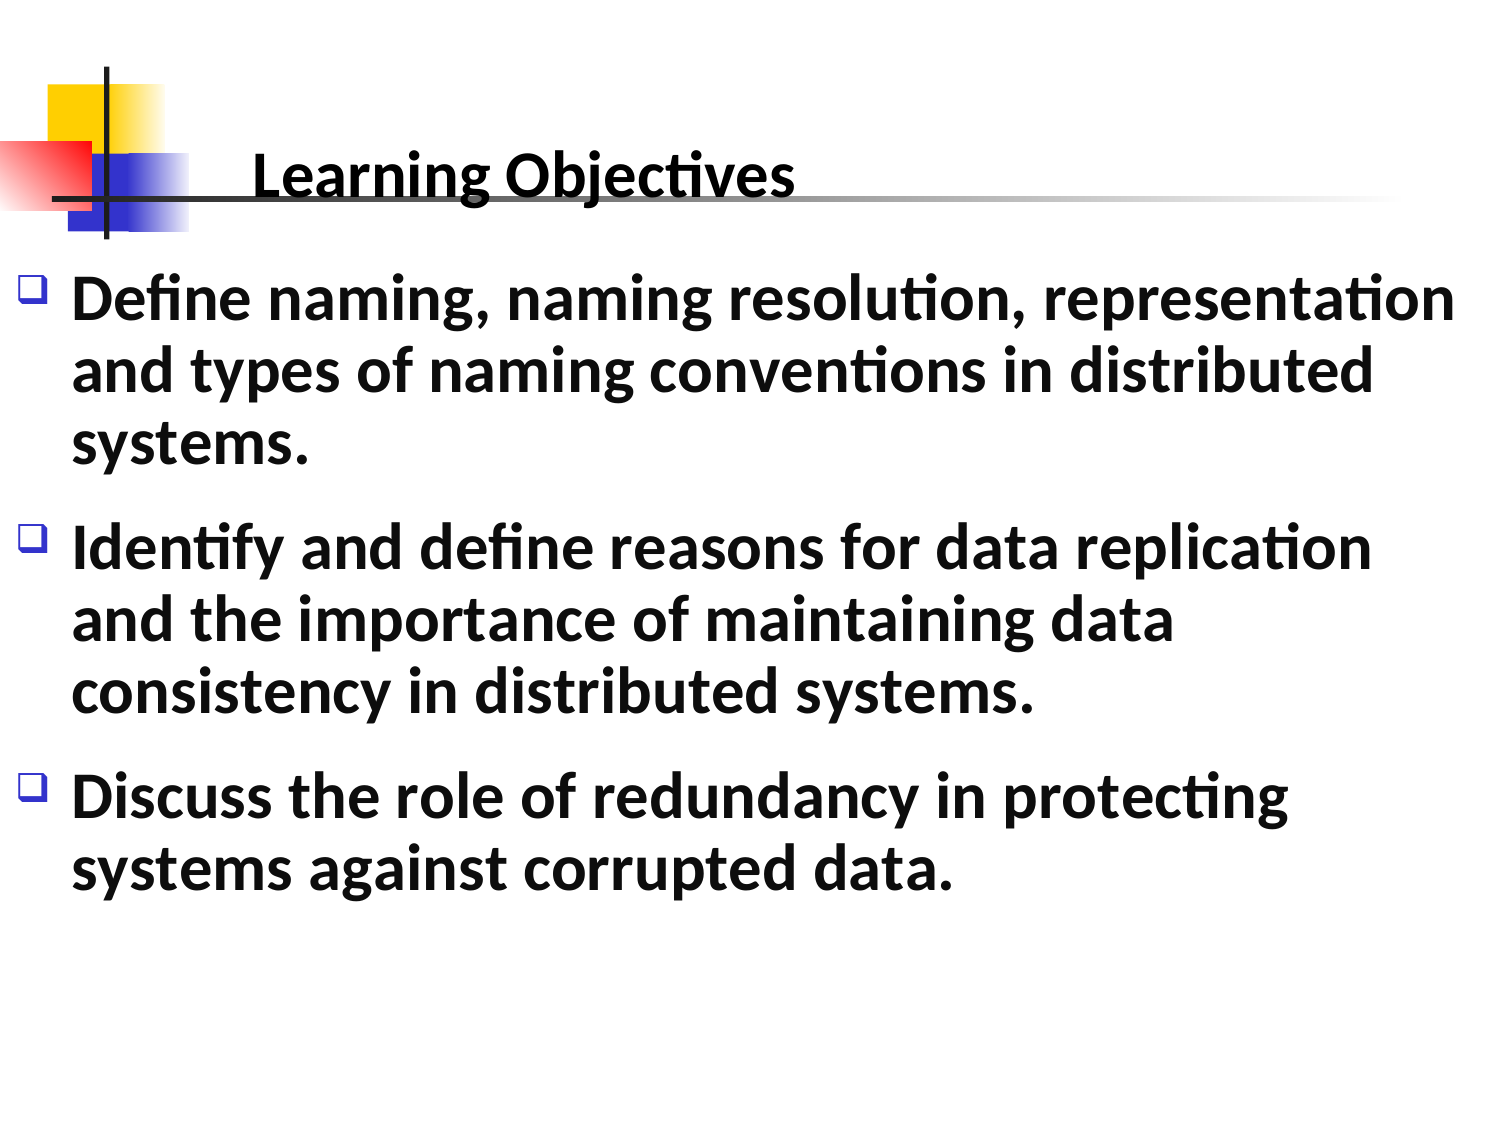

Learning Objectives
Define naming, naming resolution, representation and types of naming conventions in distributed systems.
Identify and define reasons for data replication and the importance of maintaining data consistency in distributed systems.
Discuss the role of redundancy in protecting systems against corrupted data.